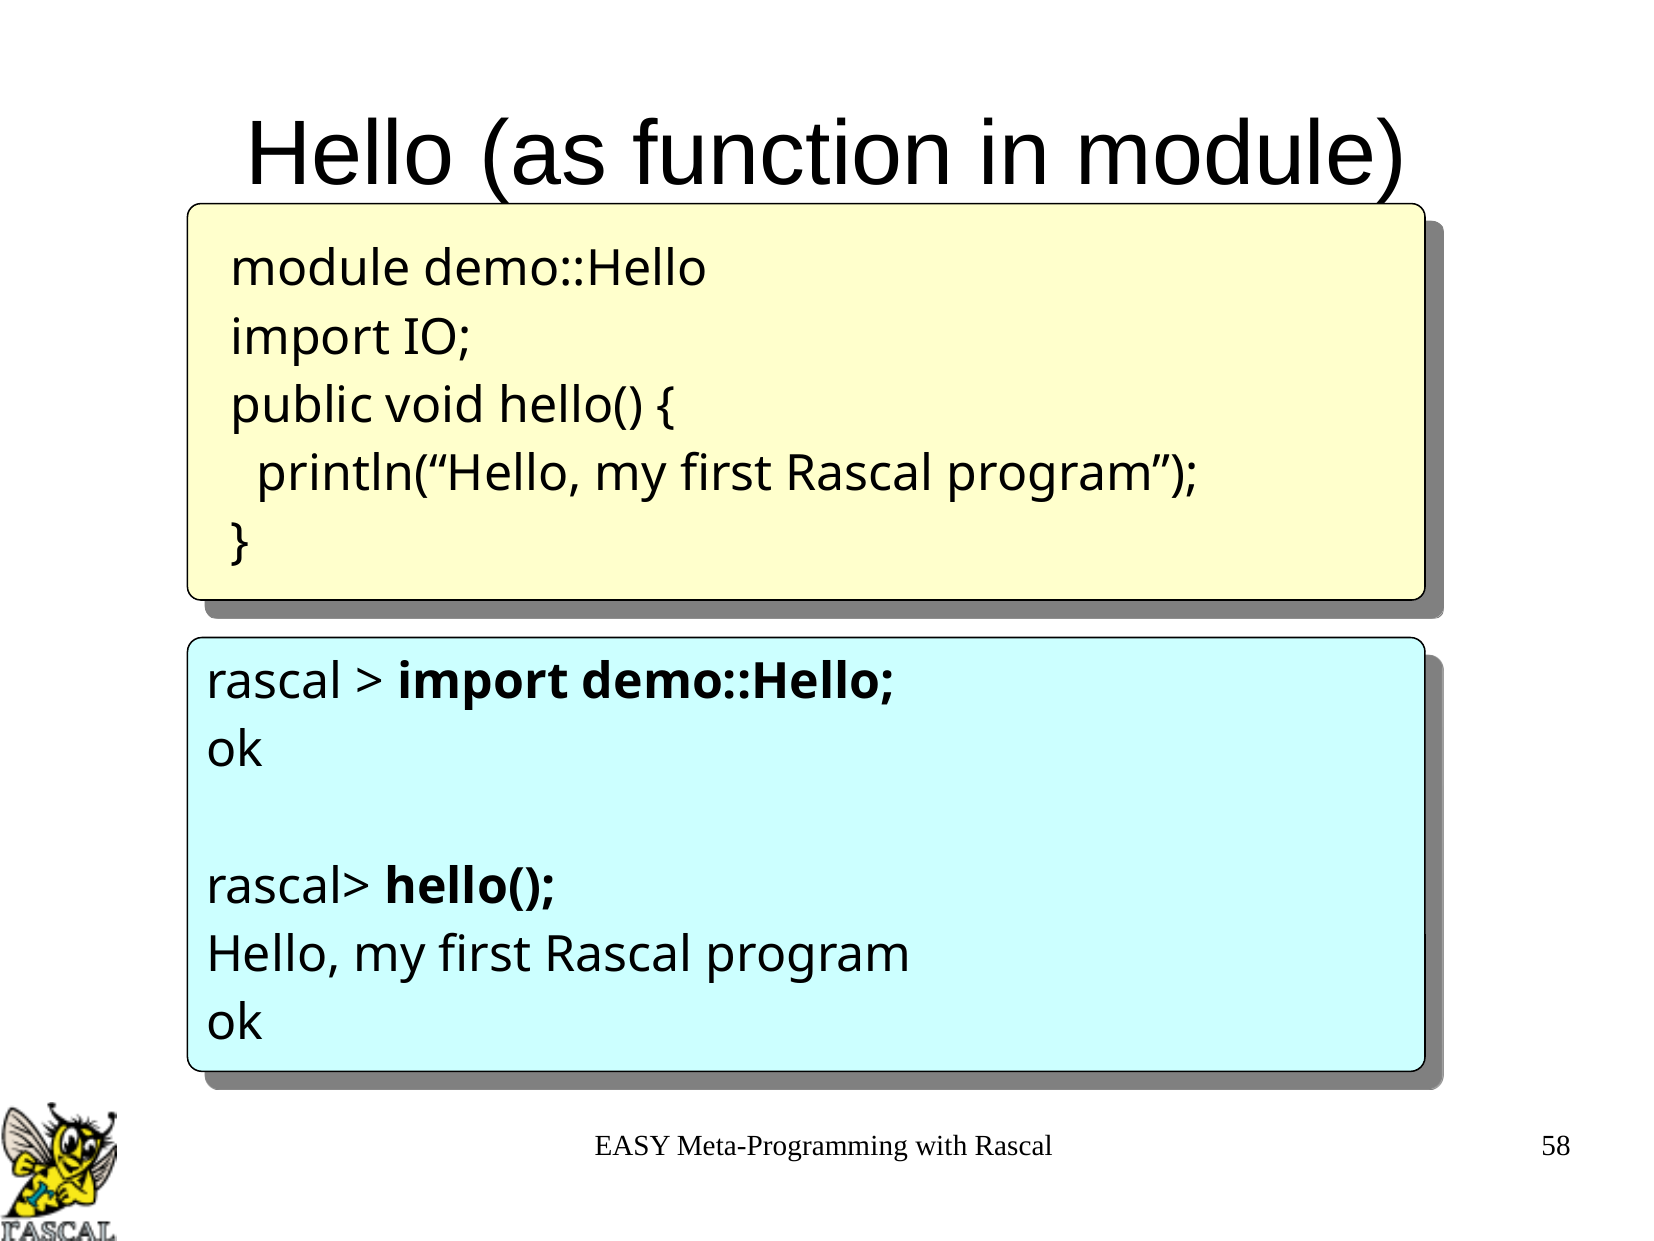

# Hello (as function in module)
module demo::Hello
import IO;
public void hello() {
 println(“Hello, my first Rascal program”);
}
rascal > import demo::Hello;
ok
rascal> hello();
Hello, my first Rascal program
ok
58